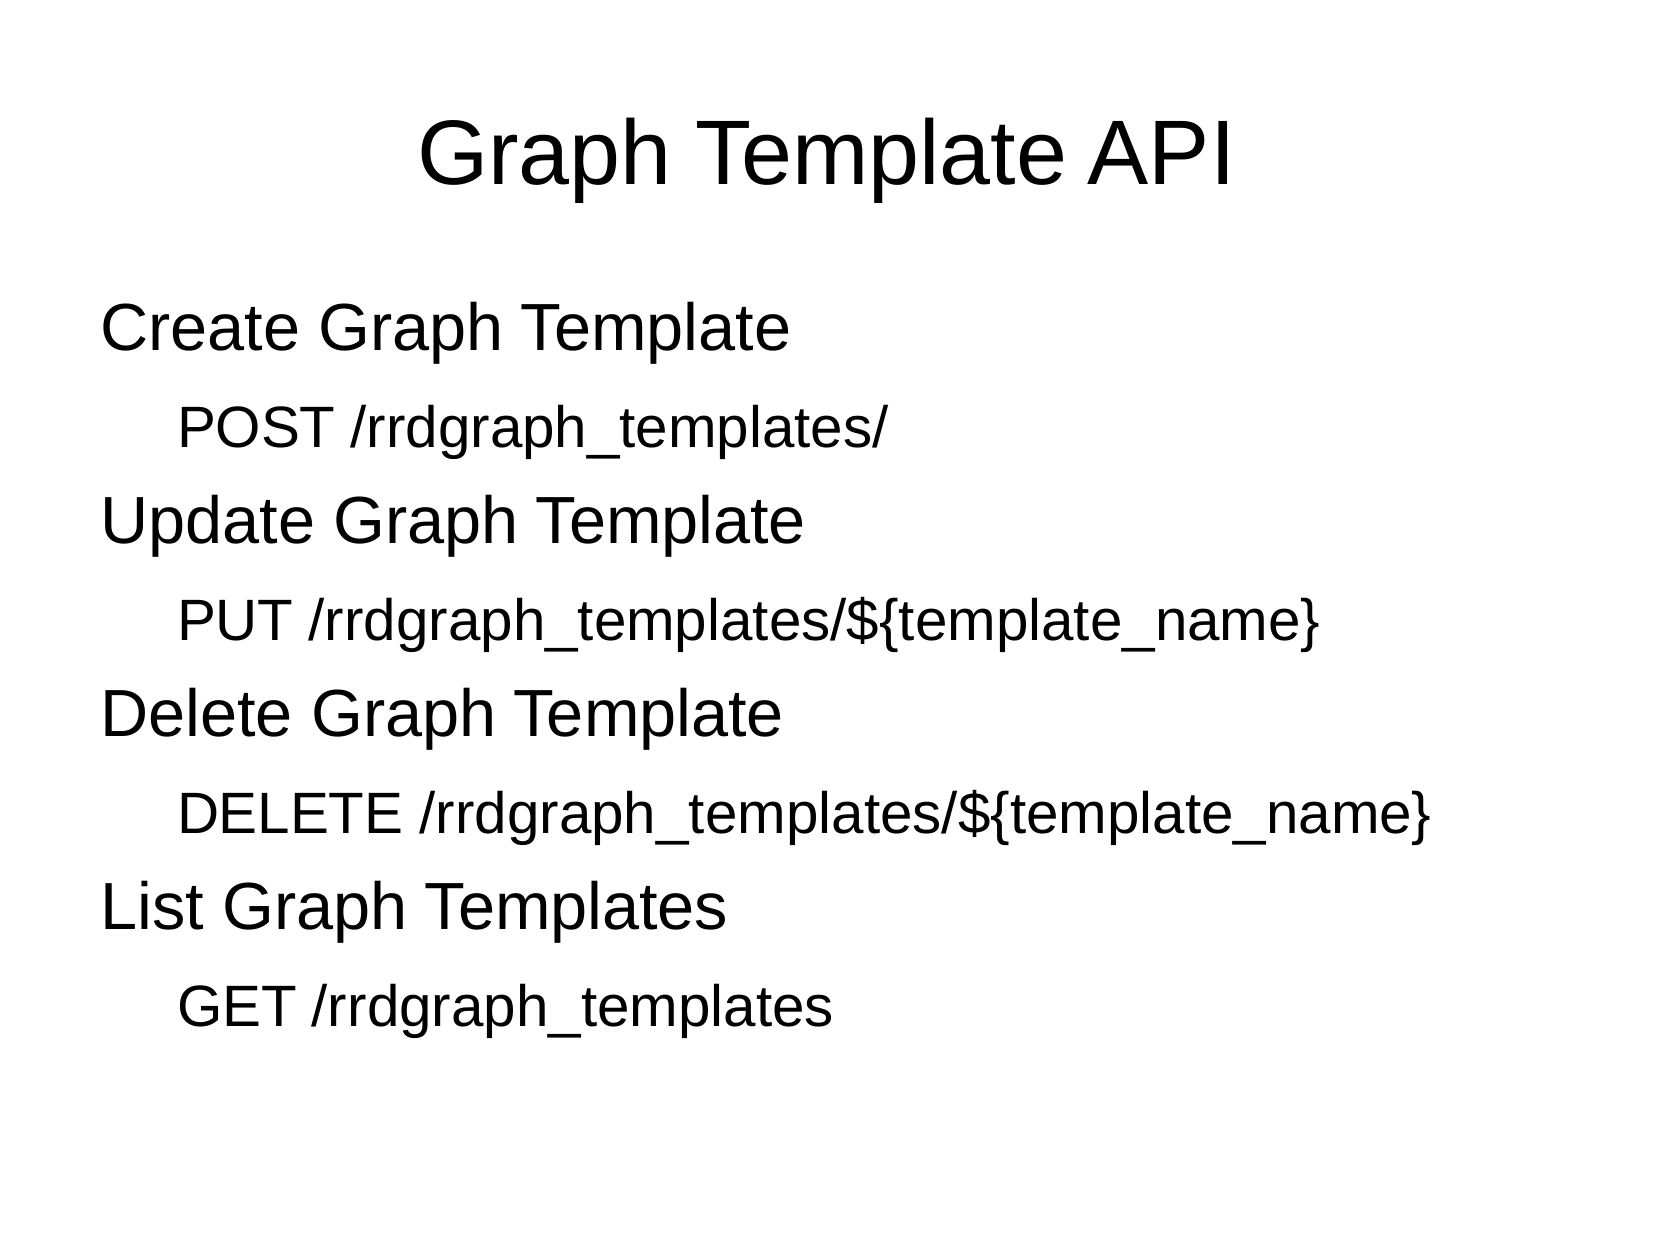

# Graph Template API
Create Graph Template
POST /rrdgraph_templates/
Update Graph Template
PUT /rrdgraph_templates/${template_name}
Delete Graph Template
DELETE /rrdgraph_templates/${template_name}
List Graph Templates
GET /rrdgraph_templates